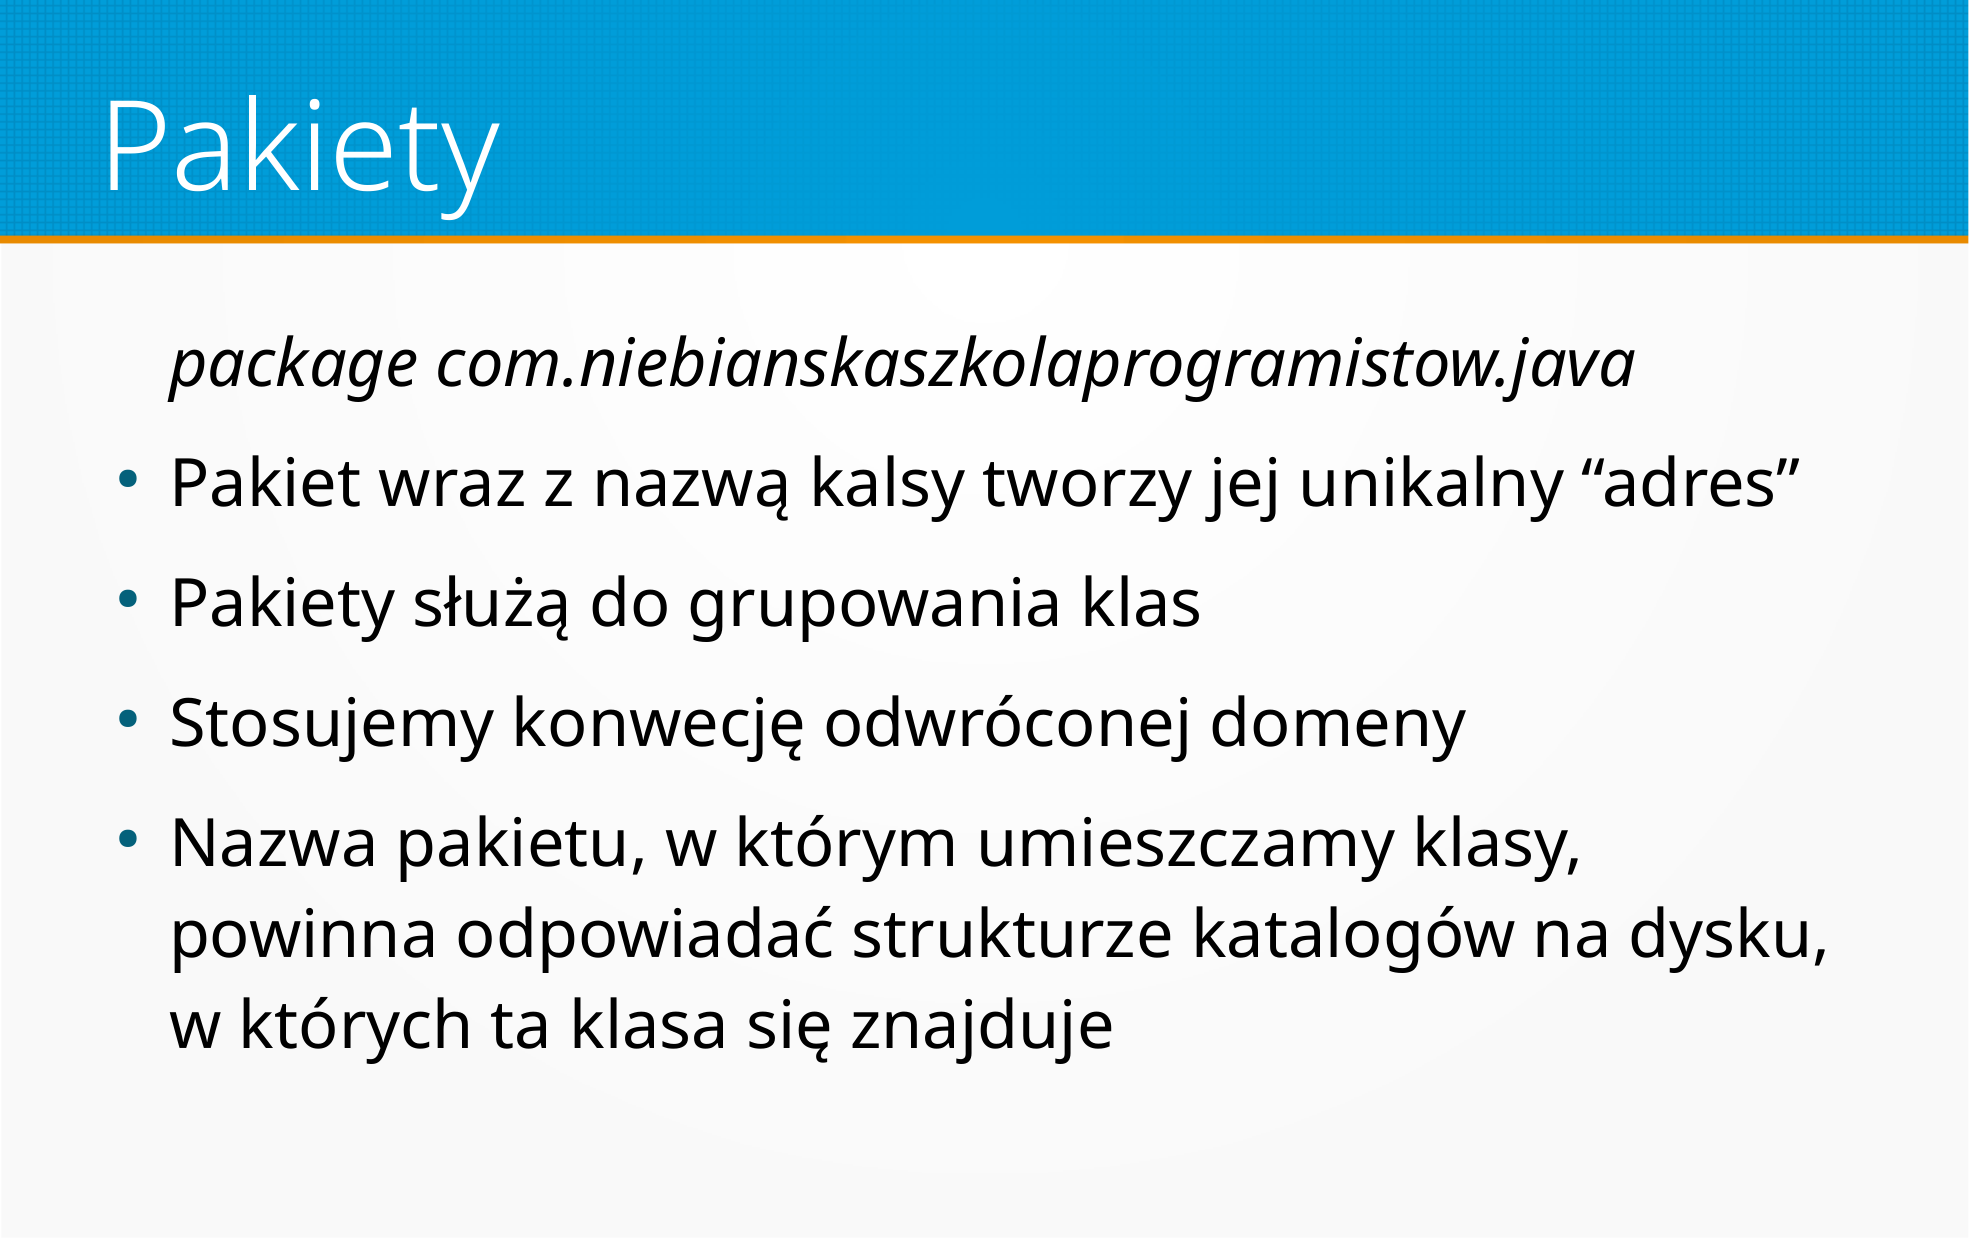

# Pakiety
package com.niebianskaszkolaprogramistow.java
Pakiet wraz z nazwą kalsy tworzy jej unikalny “adres”
Pakiety służą do grupowania klas
Stosujemy konwecję odwróconej domeny
Nazwa pakietu, w którym umieszczamy klasy, powinna odpowiadać strukturze katalogów na dysku, w których ta klasa się znajduje